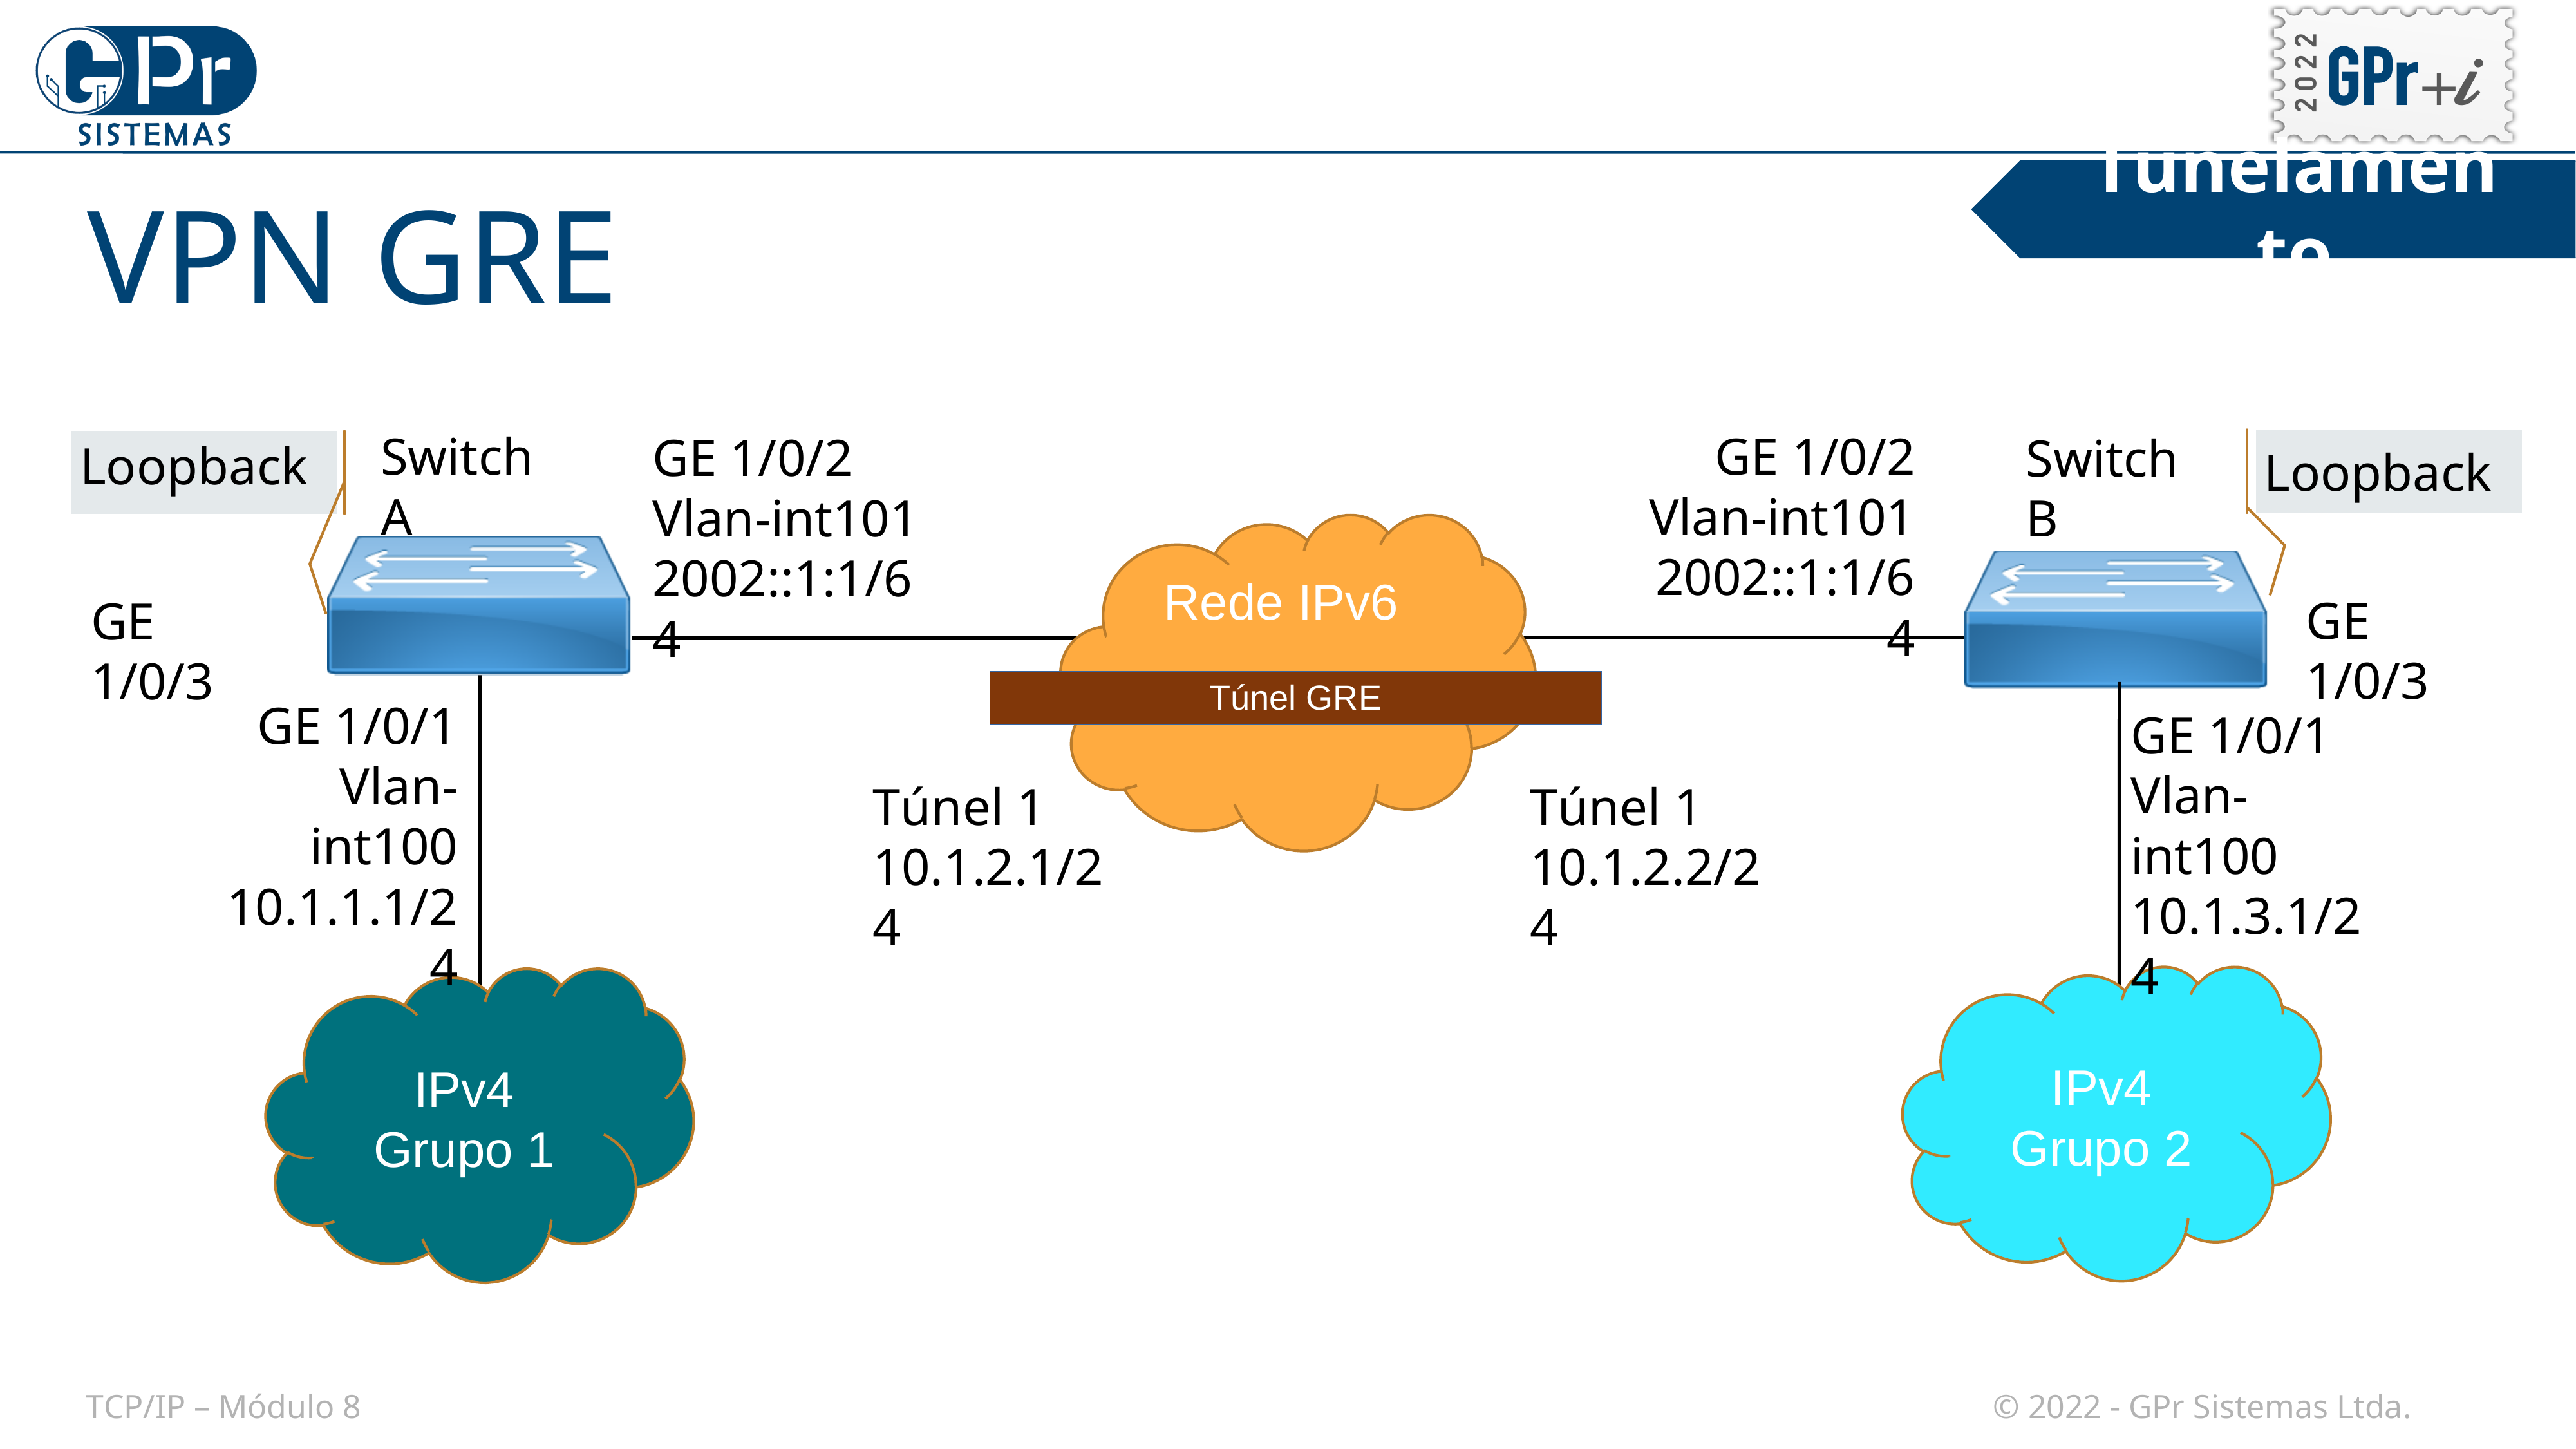

Tunelamento
# VPN GRE
Switch A
GE 1/0/2
Vlan-int101
2002::1:1/64
GE 1/0/2
Vlan-int101
2002::1:1/64
Switch B
Loopback
Loopback
Rede IPv6
GE 1/0/3
GE 1/0/3
Túnel GRE
GE 1/0/1
Vlan-int100
10.1.1.1/24
GE 1/0/1
Vlan-int100
10.1.3.1/24
Túnel 1
10.1.2.1/24
Túnel 1
10.1.2.2/24
IPv4
Grupo 2
IPv4
Grupo 1